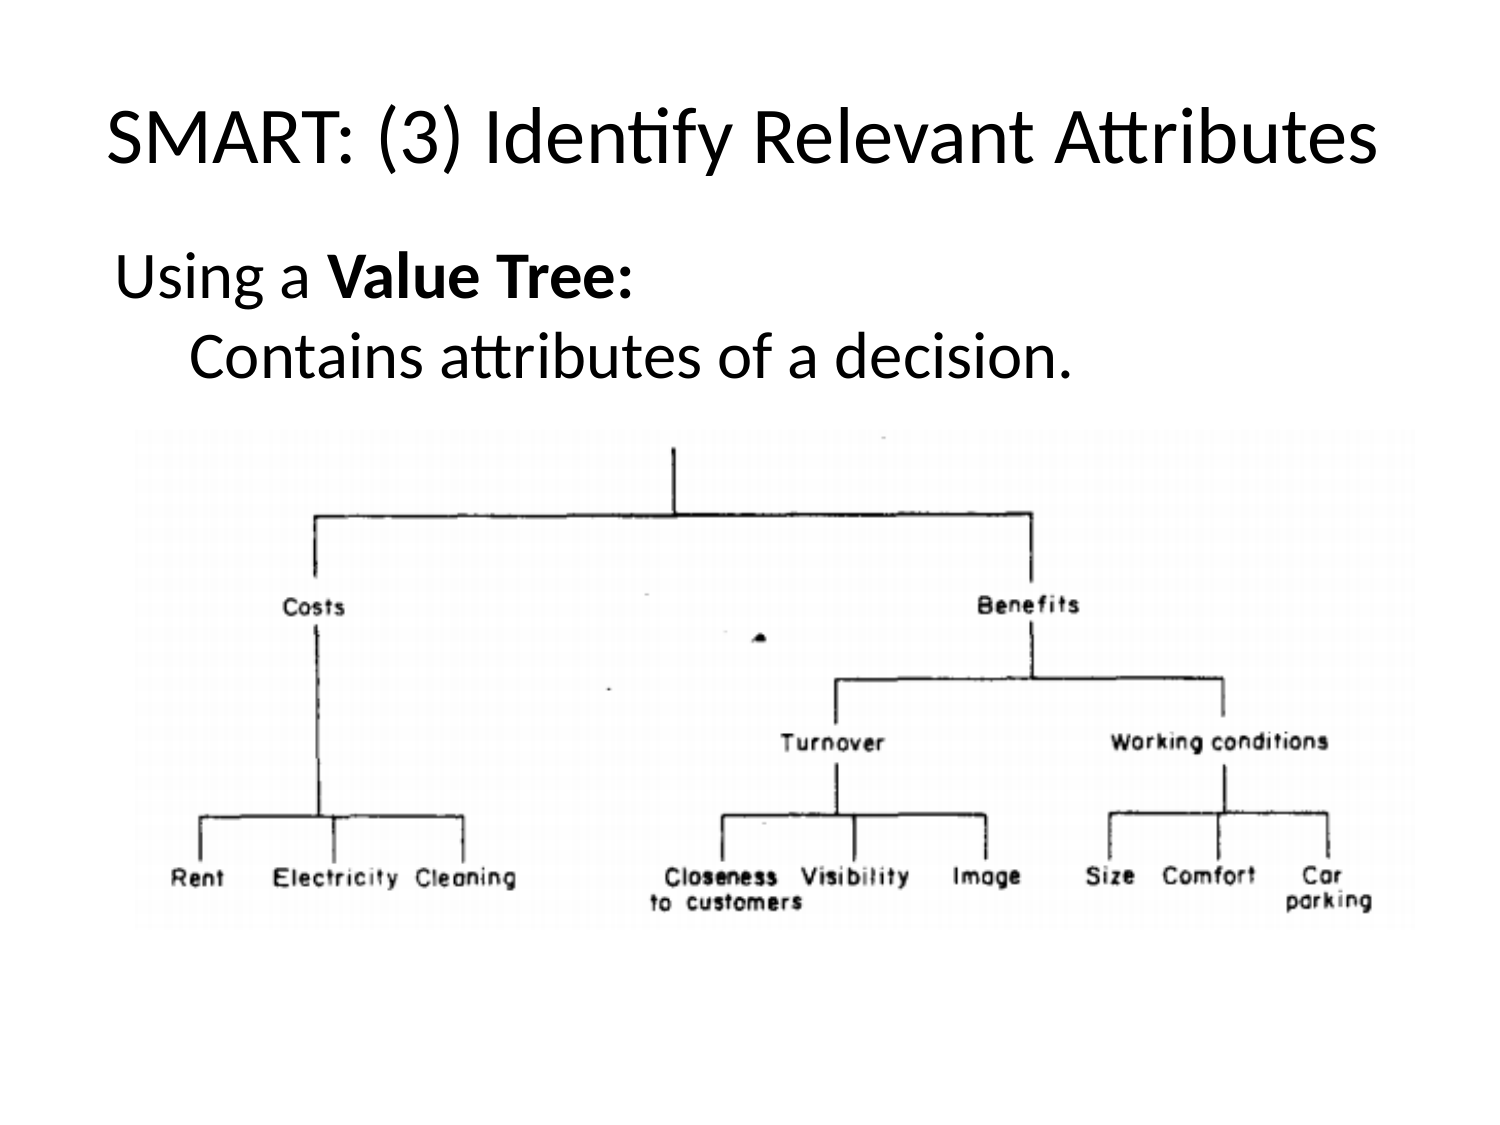

SMART: (3) Identify Relevant Attributes
Using a Value Tree:
	Contains attributes of a decision.